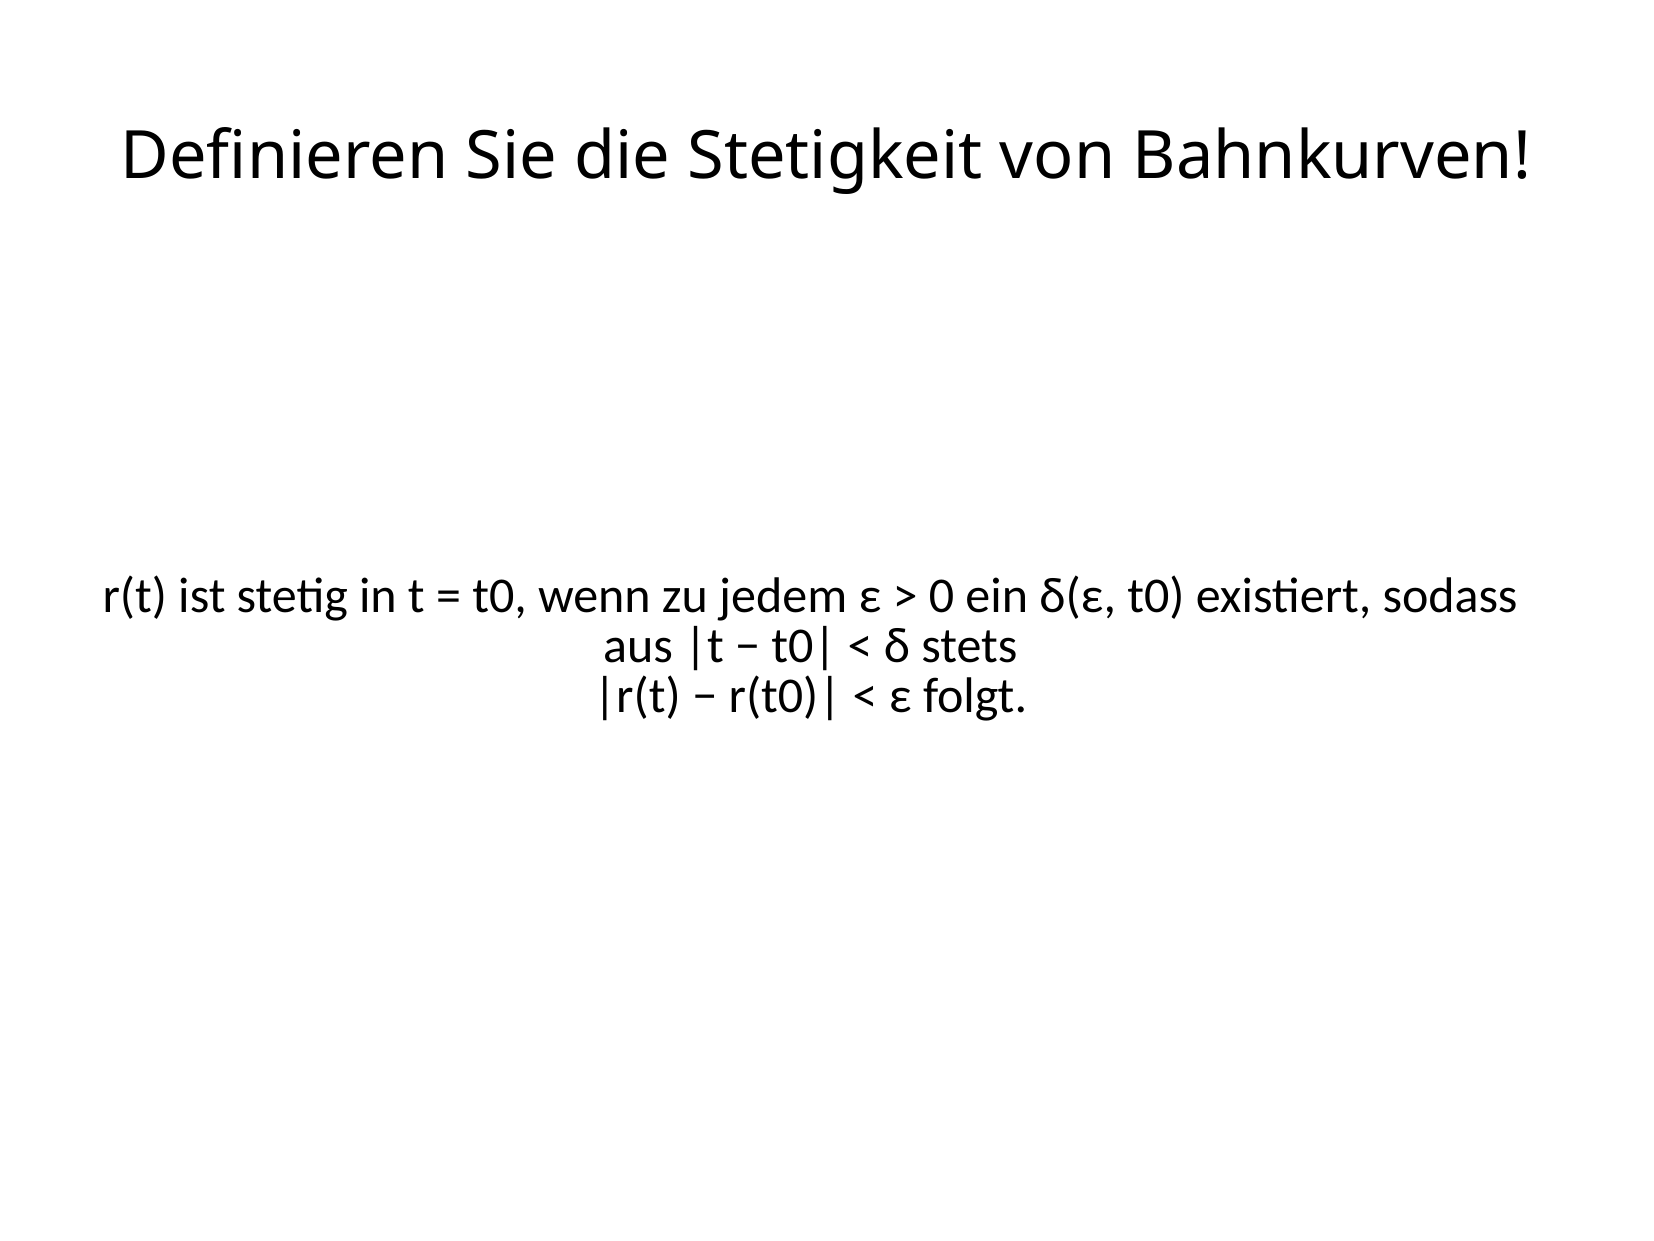

# Definieren Sie die Stetigkeit von Bahnkurven!
r(t) ist stetig in t = t0, wenn zu jedem ε > 0 ein δ(ε, t0) existiert, sodass aus |t − t0| < δ stets
|r(t) − r(t0)| < ε folgt.